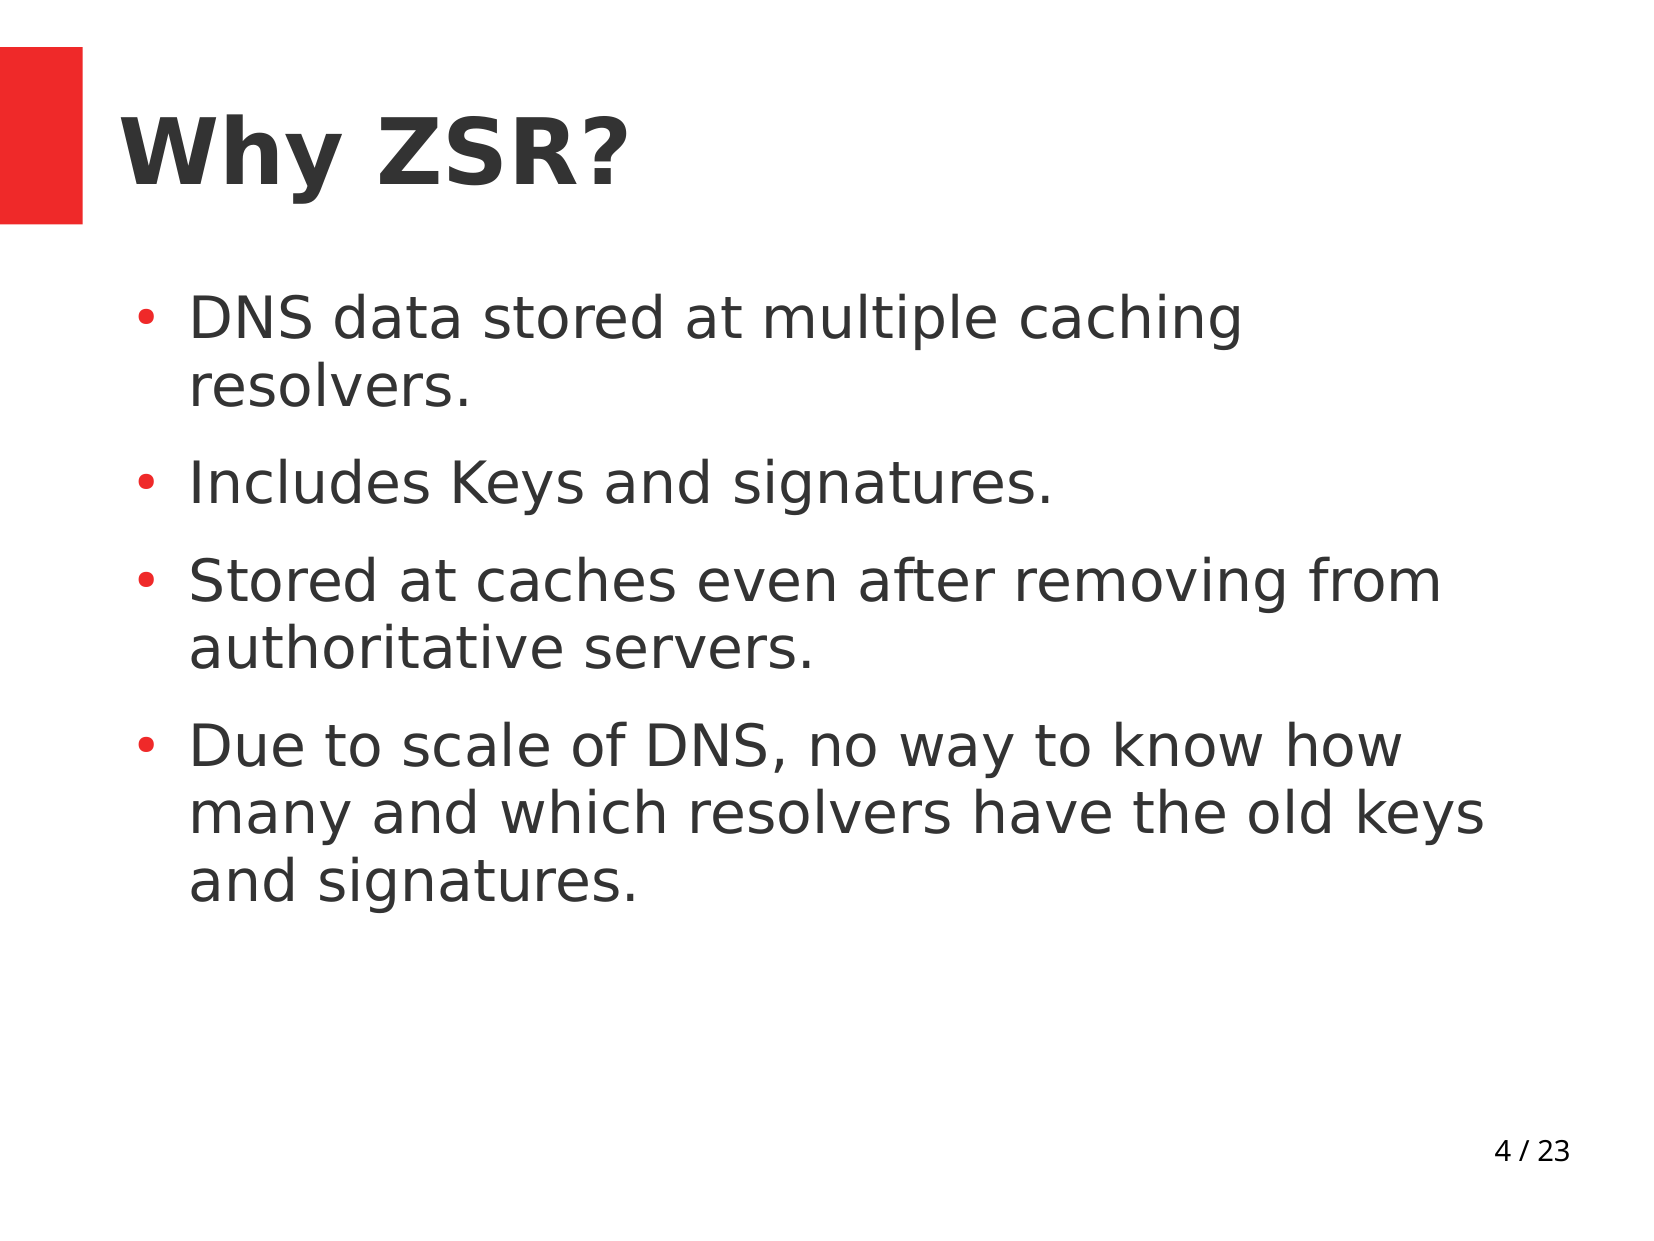

# Why ZSR?
DNS data stored at multiple caching resolvers.
Includes Keys and signatures.
Stored at caches even after removing from authoritative servers.
Due to scale of DNS, no way to know how many and which resolvers have the old keys and signatures.
4